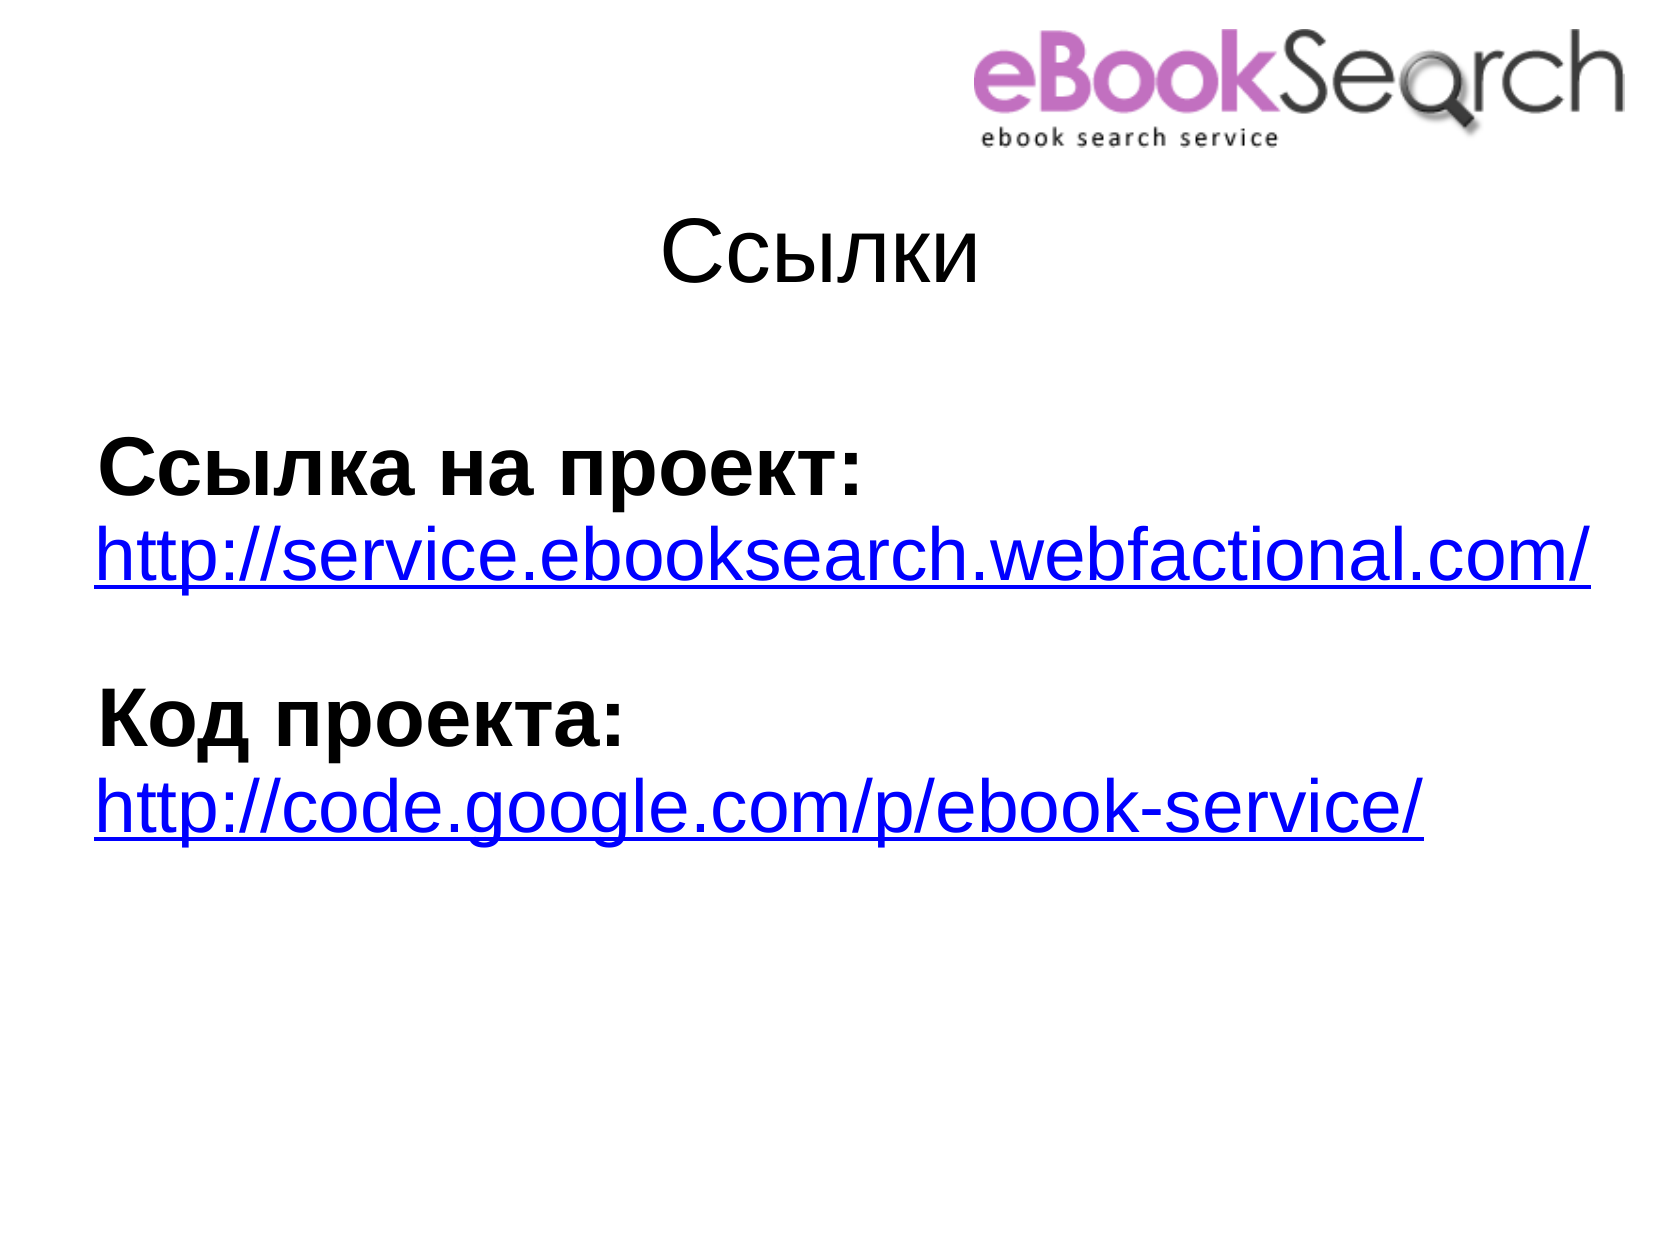

# Ссылки
Ссылка на проект:
http://service.ebooksearch.webfactional.com/
Код проекта:
http://code.google.com/p/ebook-service/